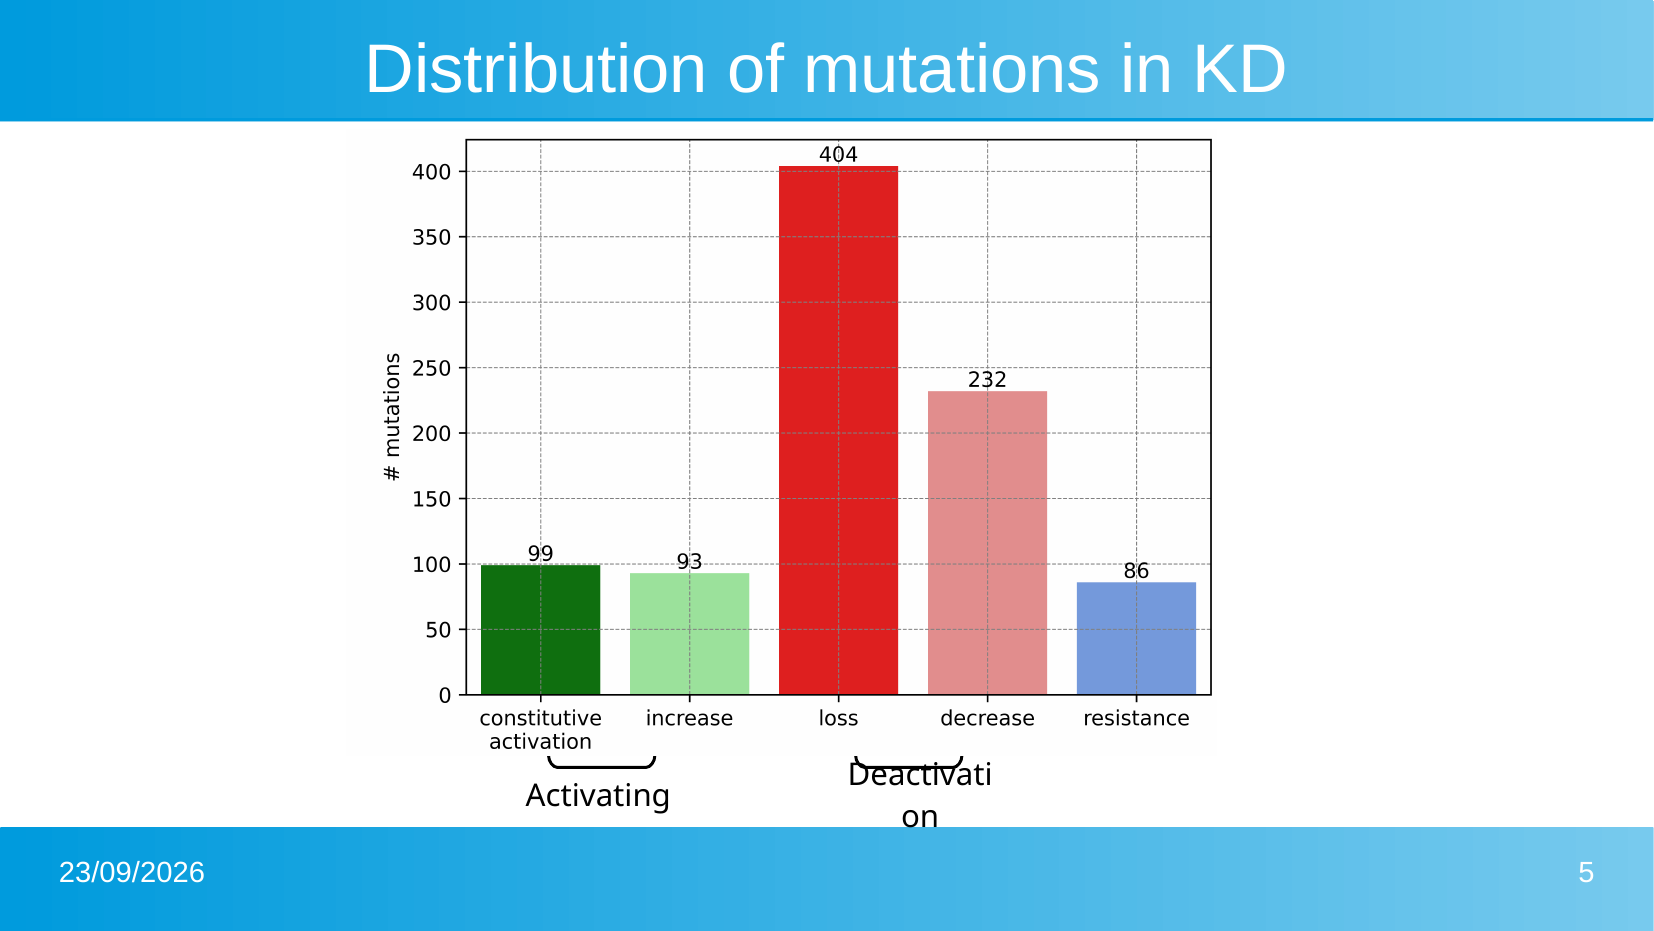

# Distribution of mutations in KD
Deactivation
Activating
5